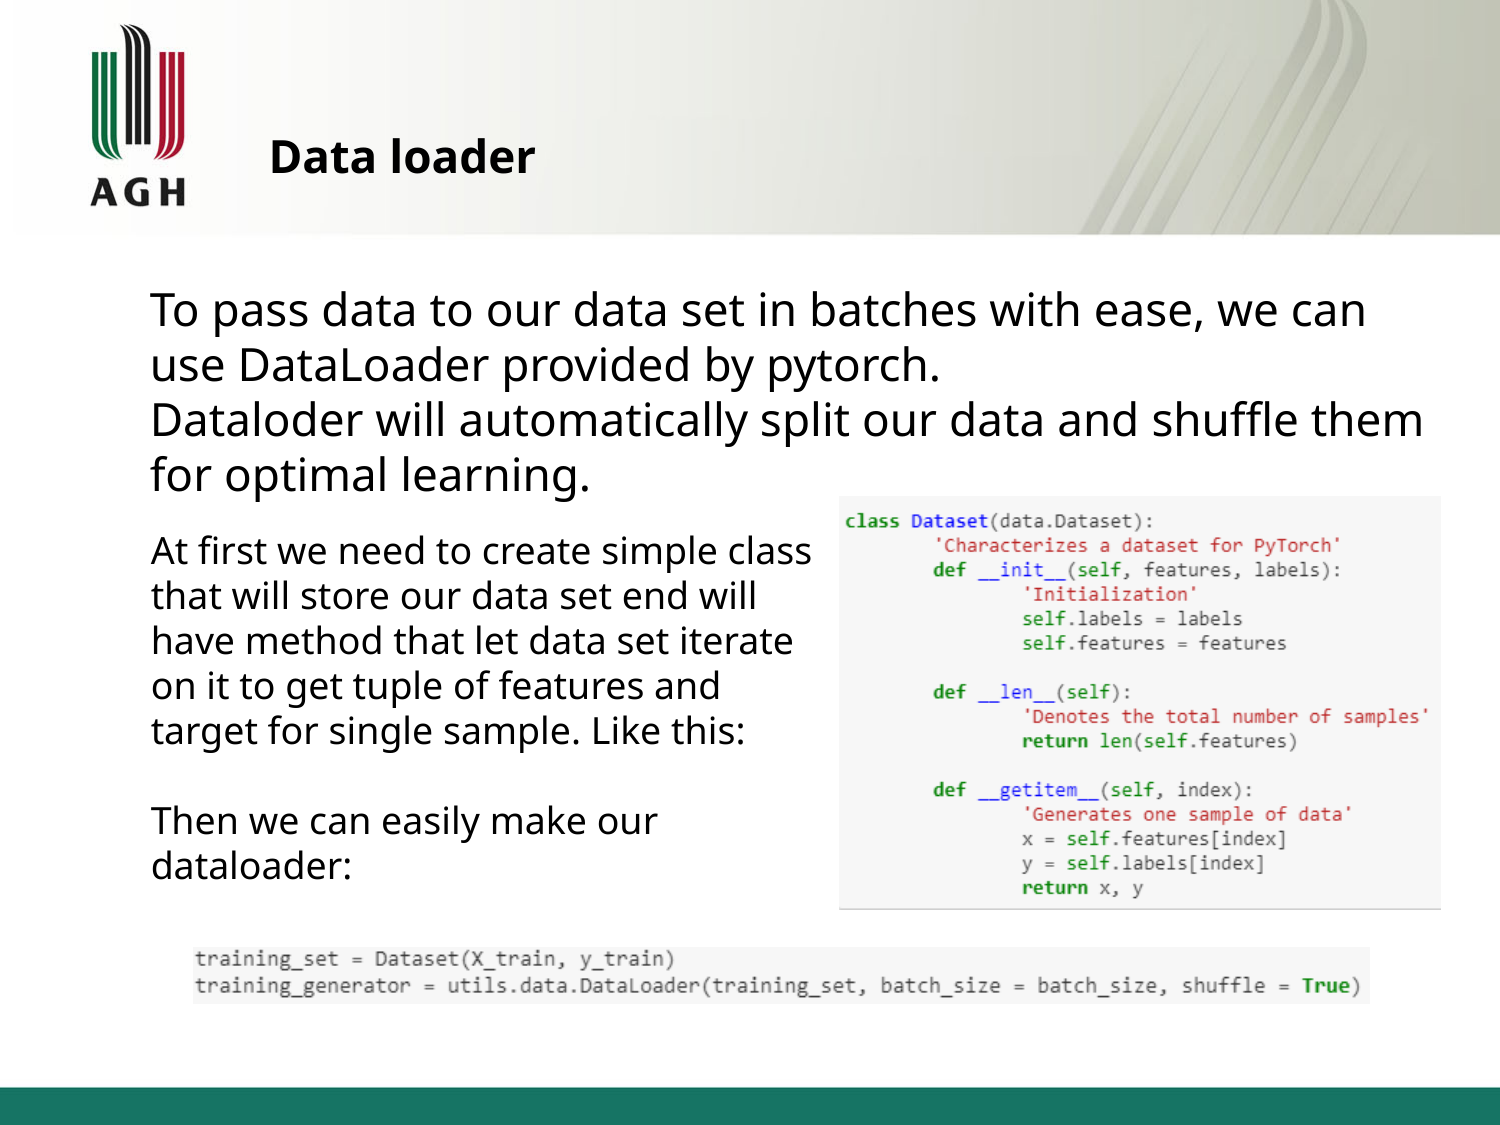

Data loader
To pass data to our data set in batches with ease, we can use DataLoader provided by pytorch.
Dataloder will automatically split our data and shuffle them for optimal learning.
At first we need to create simple class that will store our data set end will have method that let data set iterate on it to get tuple of features and target for single sample. Like this:
Then we can easily make our dataloader: